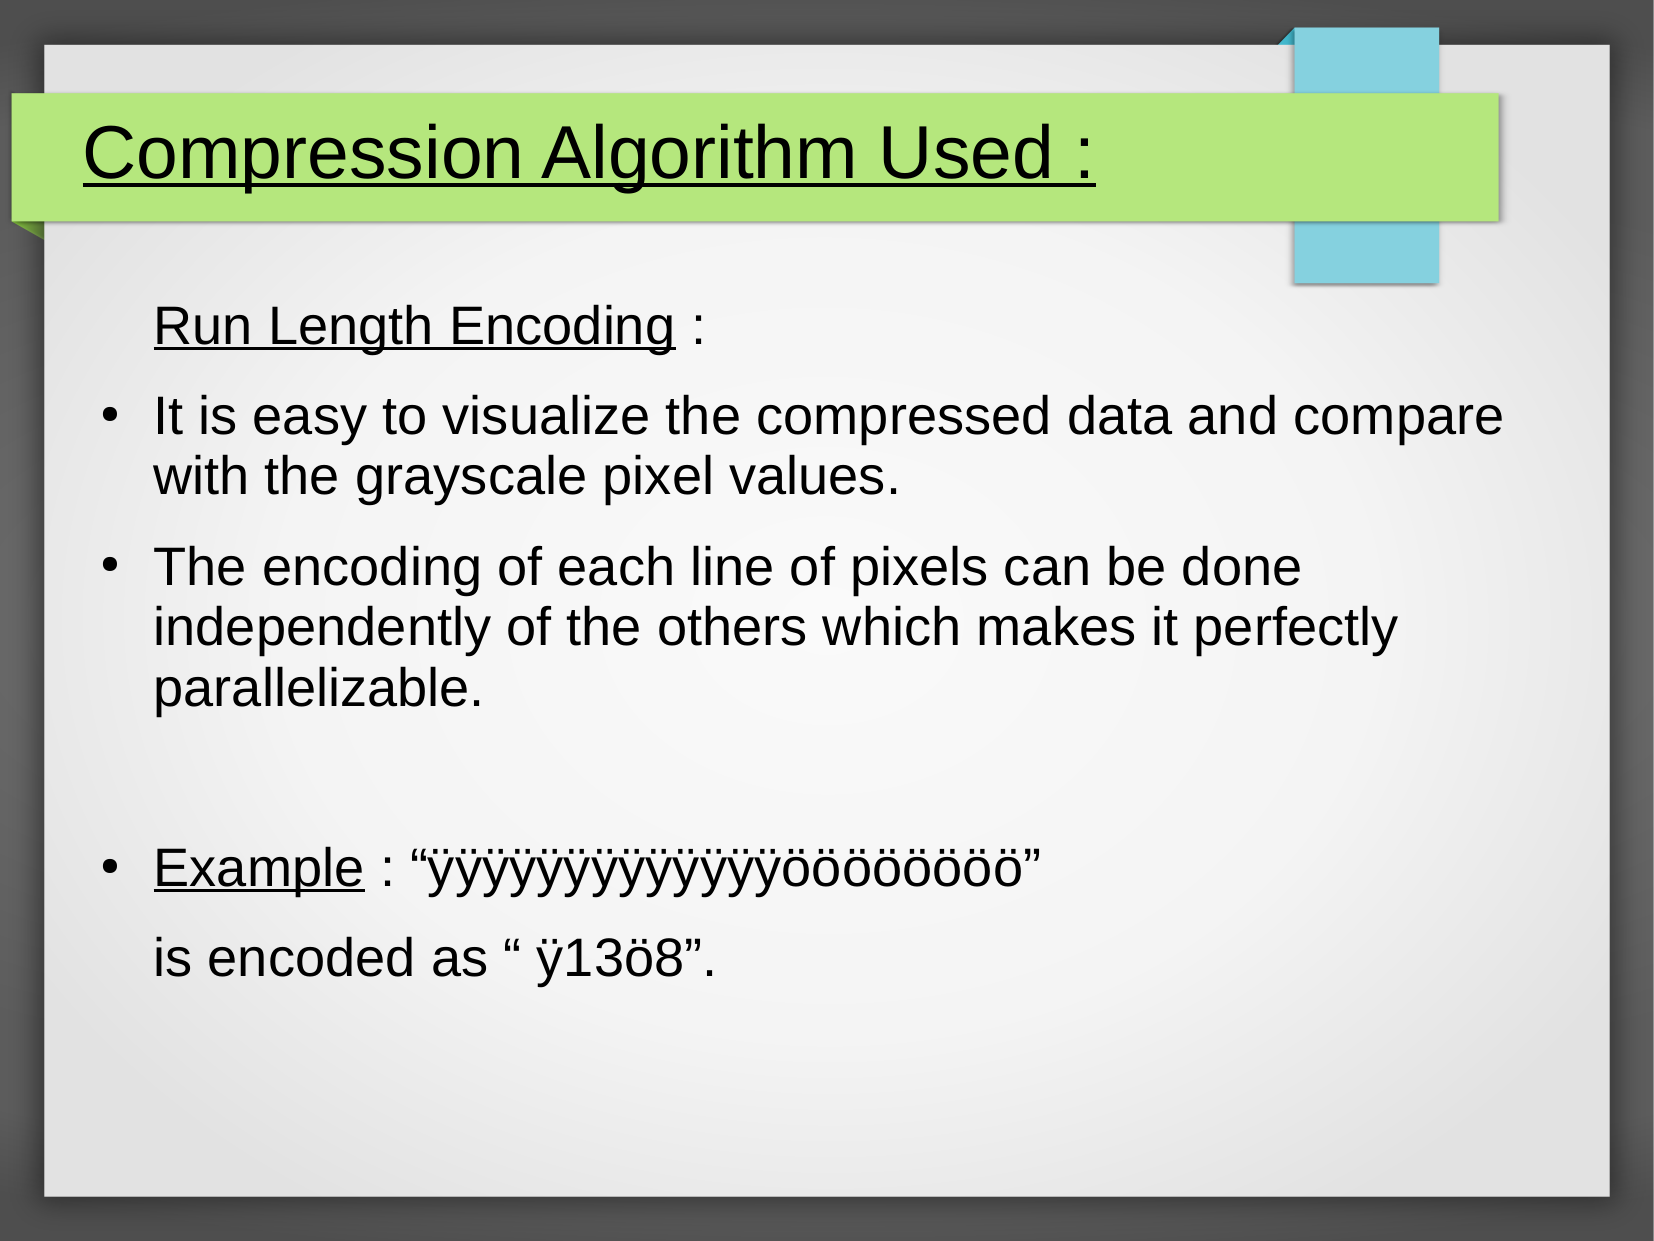

# Compression Algorithm Used :
Run Length Encoding :
It is easy to visualize the compressed data and compare with the grayscale pixel values.
The encoding of each line of pixels can be done independently of the others which makes it perfectly parallelizable.
Example : “ÿÿÿÿÿÿÿÿÿÿÿÿÿöööööööö”
is encoded as “ ÿ13ö8”.